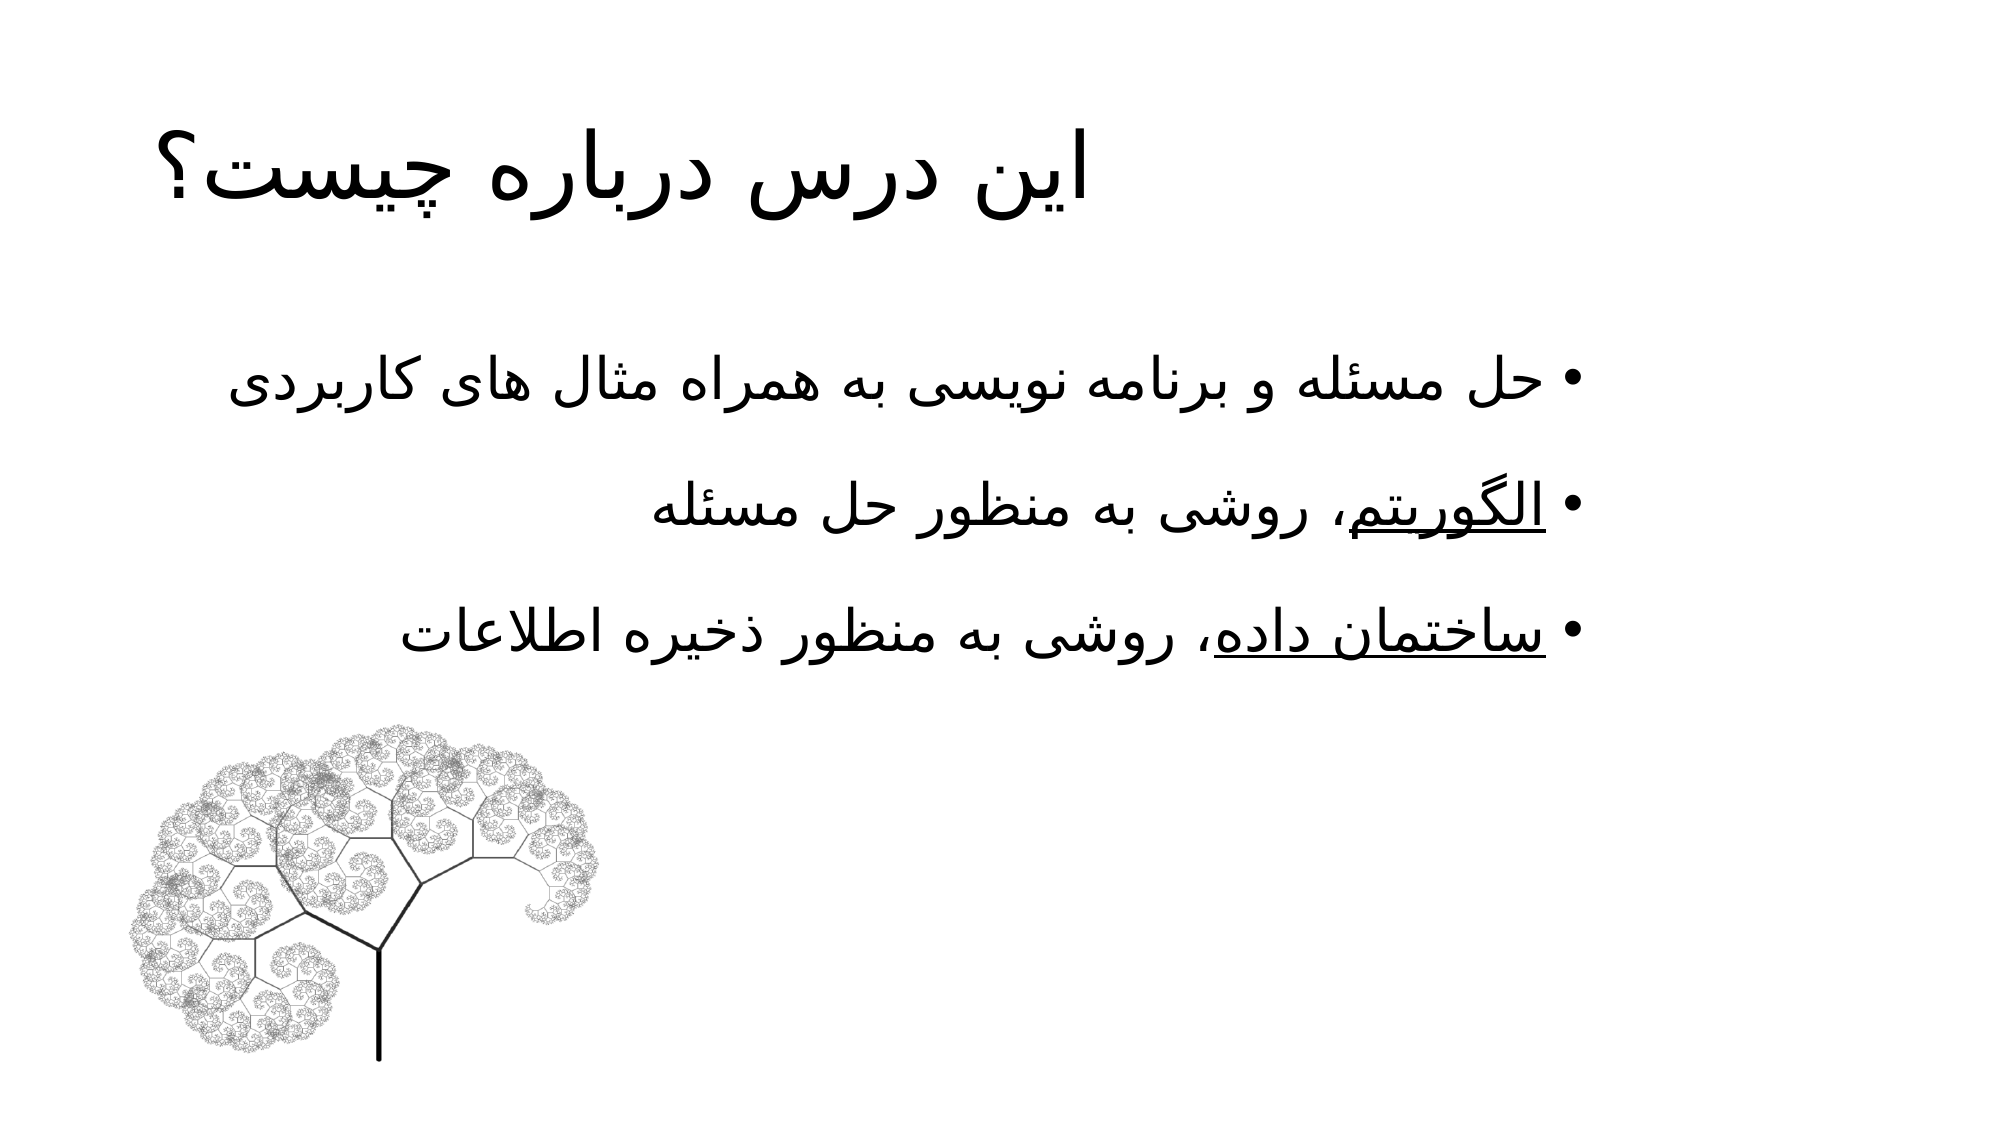

# این درس درباره چیست؟
حل مسئله و برنامه نویسی به همراه مثال های کاربردی
الگوریتم، روشی به منظور حل مسئله
ساختمان داده، روشی به منظور ذخیره اطلاعات